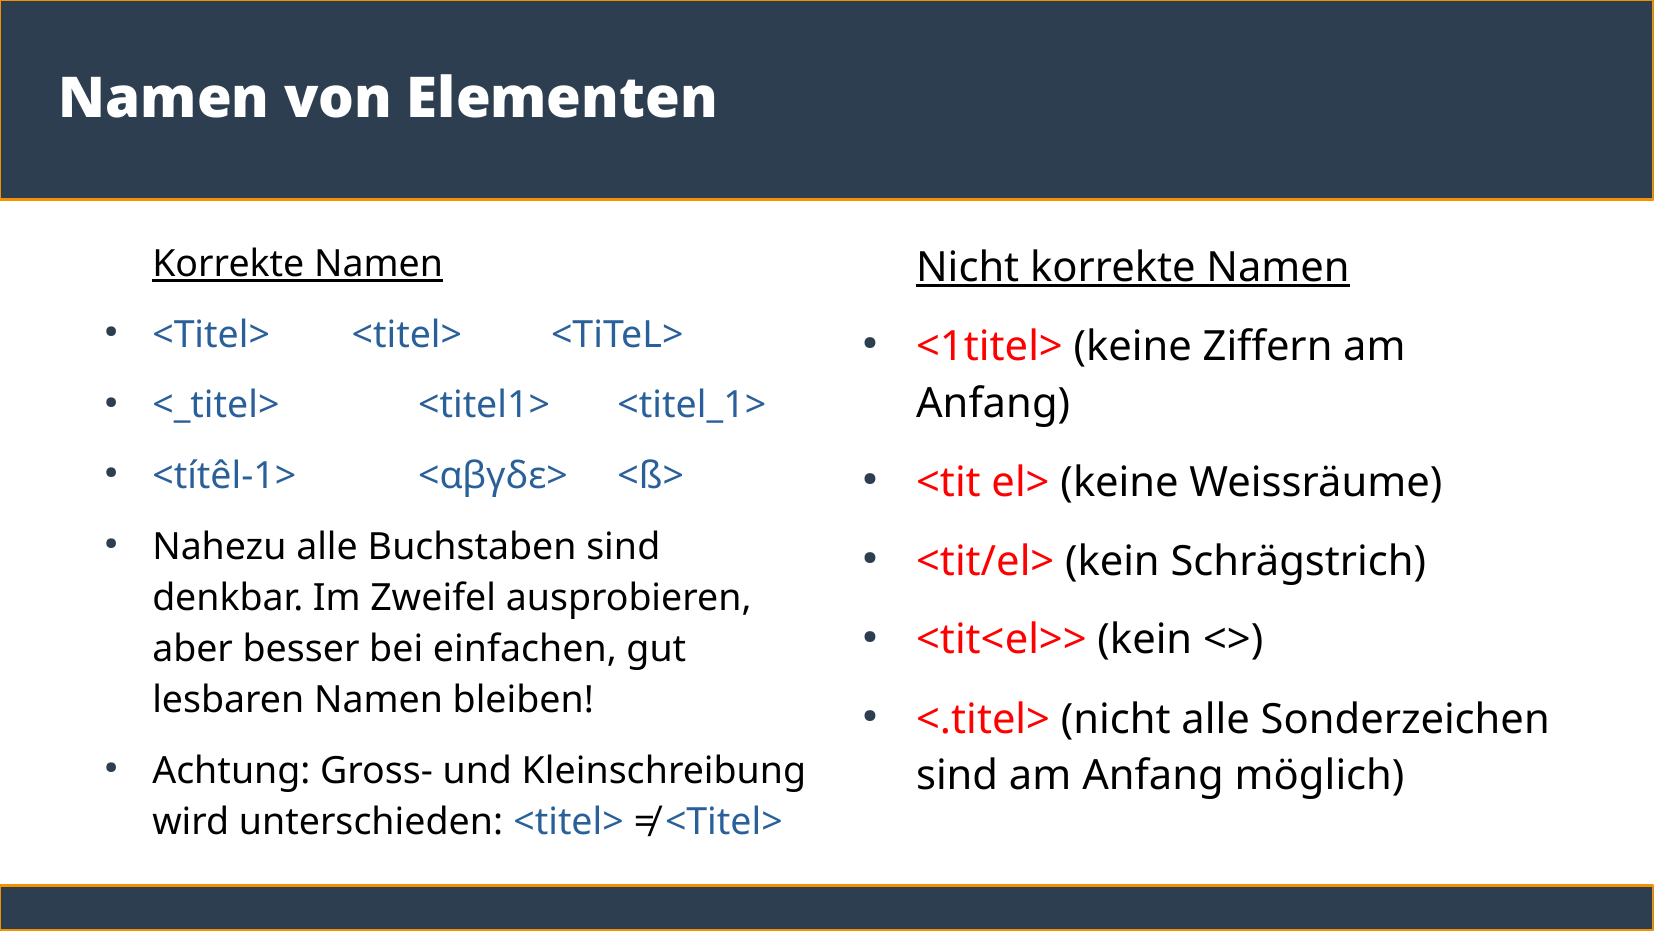

# Namen von Elementen
Korrekte Namen
<Titel> 		<titel> 		<TiTeL>
<_titel> 		<titel1>		<titel_1>
<títêl-1>		<αβγδε>	<ß>
Nahezu alle Buchstaben sind denkbar. Im Zweifel ausprobieren, aber besser bei einfachen, gut lesbaren Namen bleiben!
Achtung: Gross- und Kleinschreibung wird unterschieden: <titel> ≠ <Titel>
Nicht korrekte Namen
<1titel> (keine Ziffern am Anfang)
<tit el> (keine Weissräume)
<tit/el> (kein Schrägstrich)
<tit<el>> (kein <>)
<.titel> (nicht alle Sonderzeichen sind am Anfang möglich)